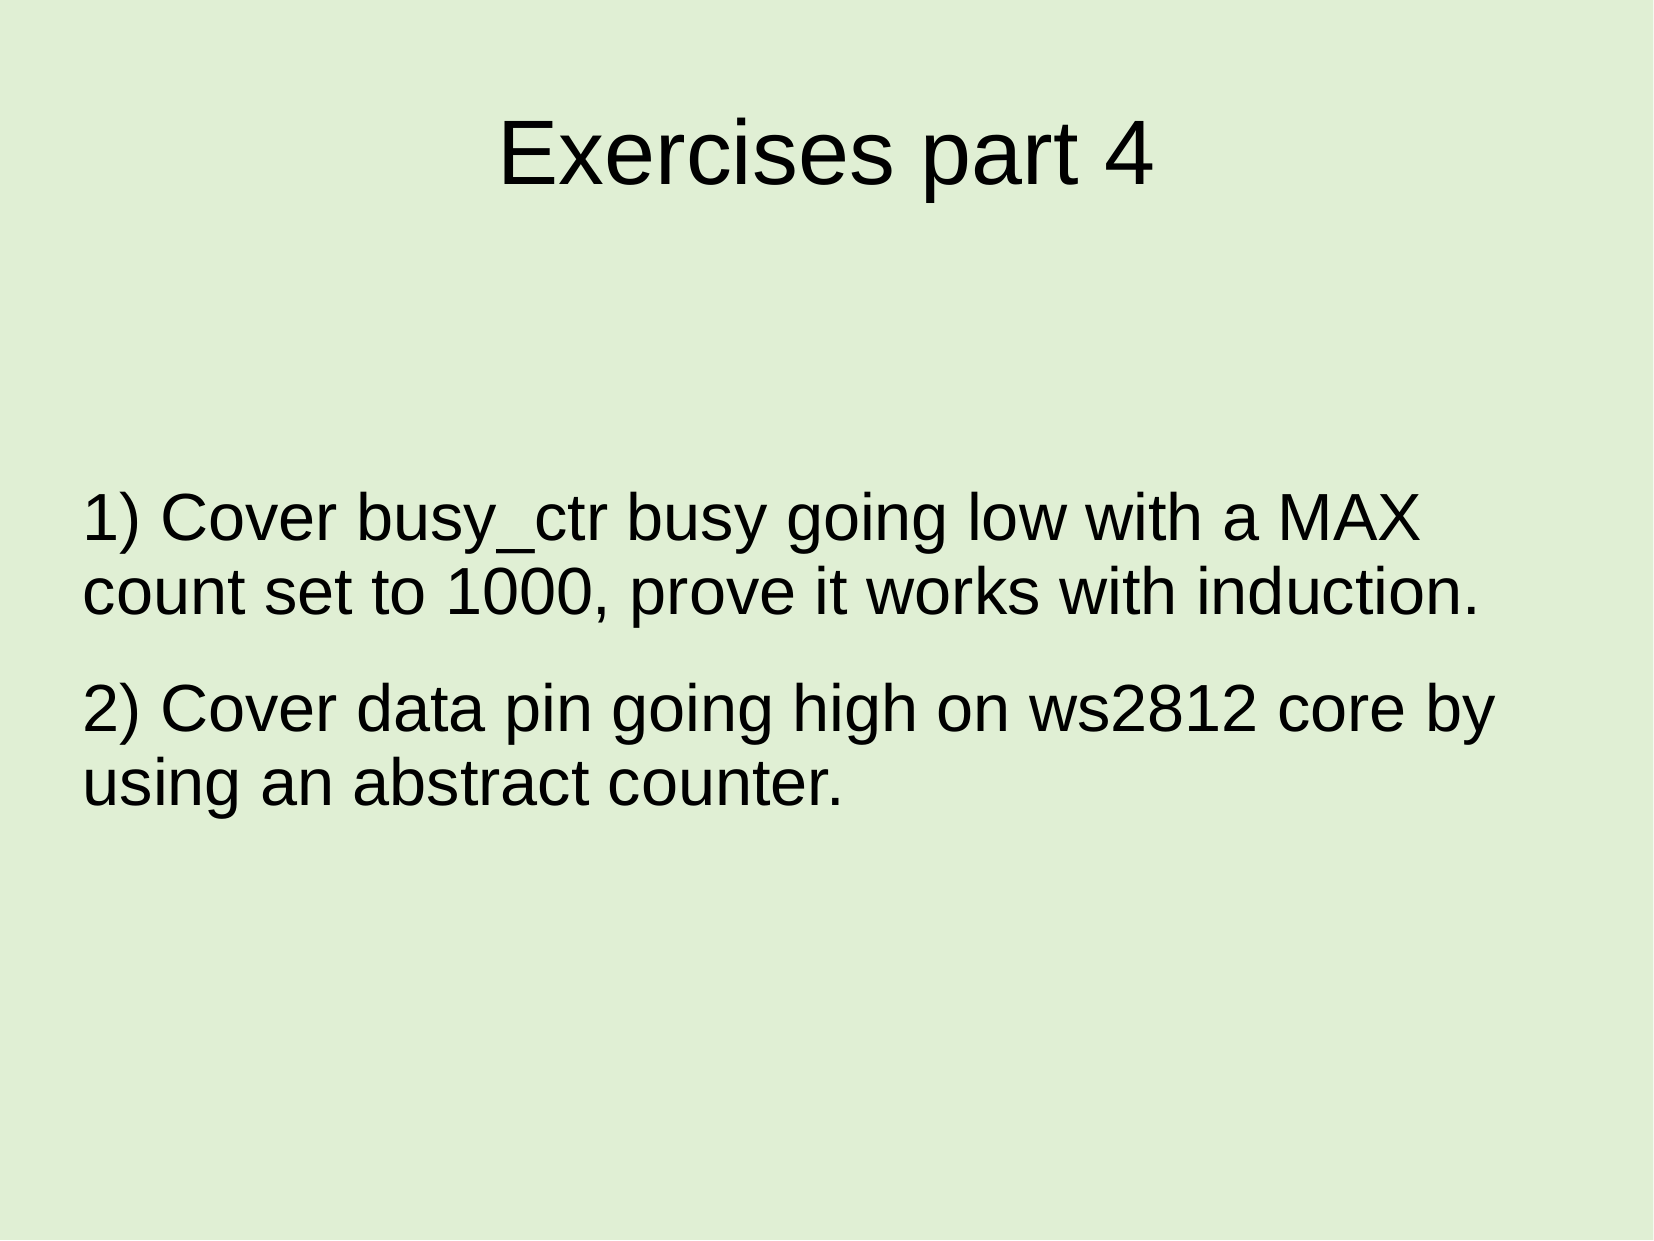

# Exercises part 4
1) Cover busy_ctr busy going low with a MAX count set to 1000, prove it works with induction.
2) Cover data pin going high on ws2812 core by using an abstract counter.